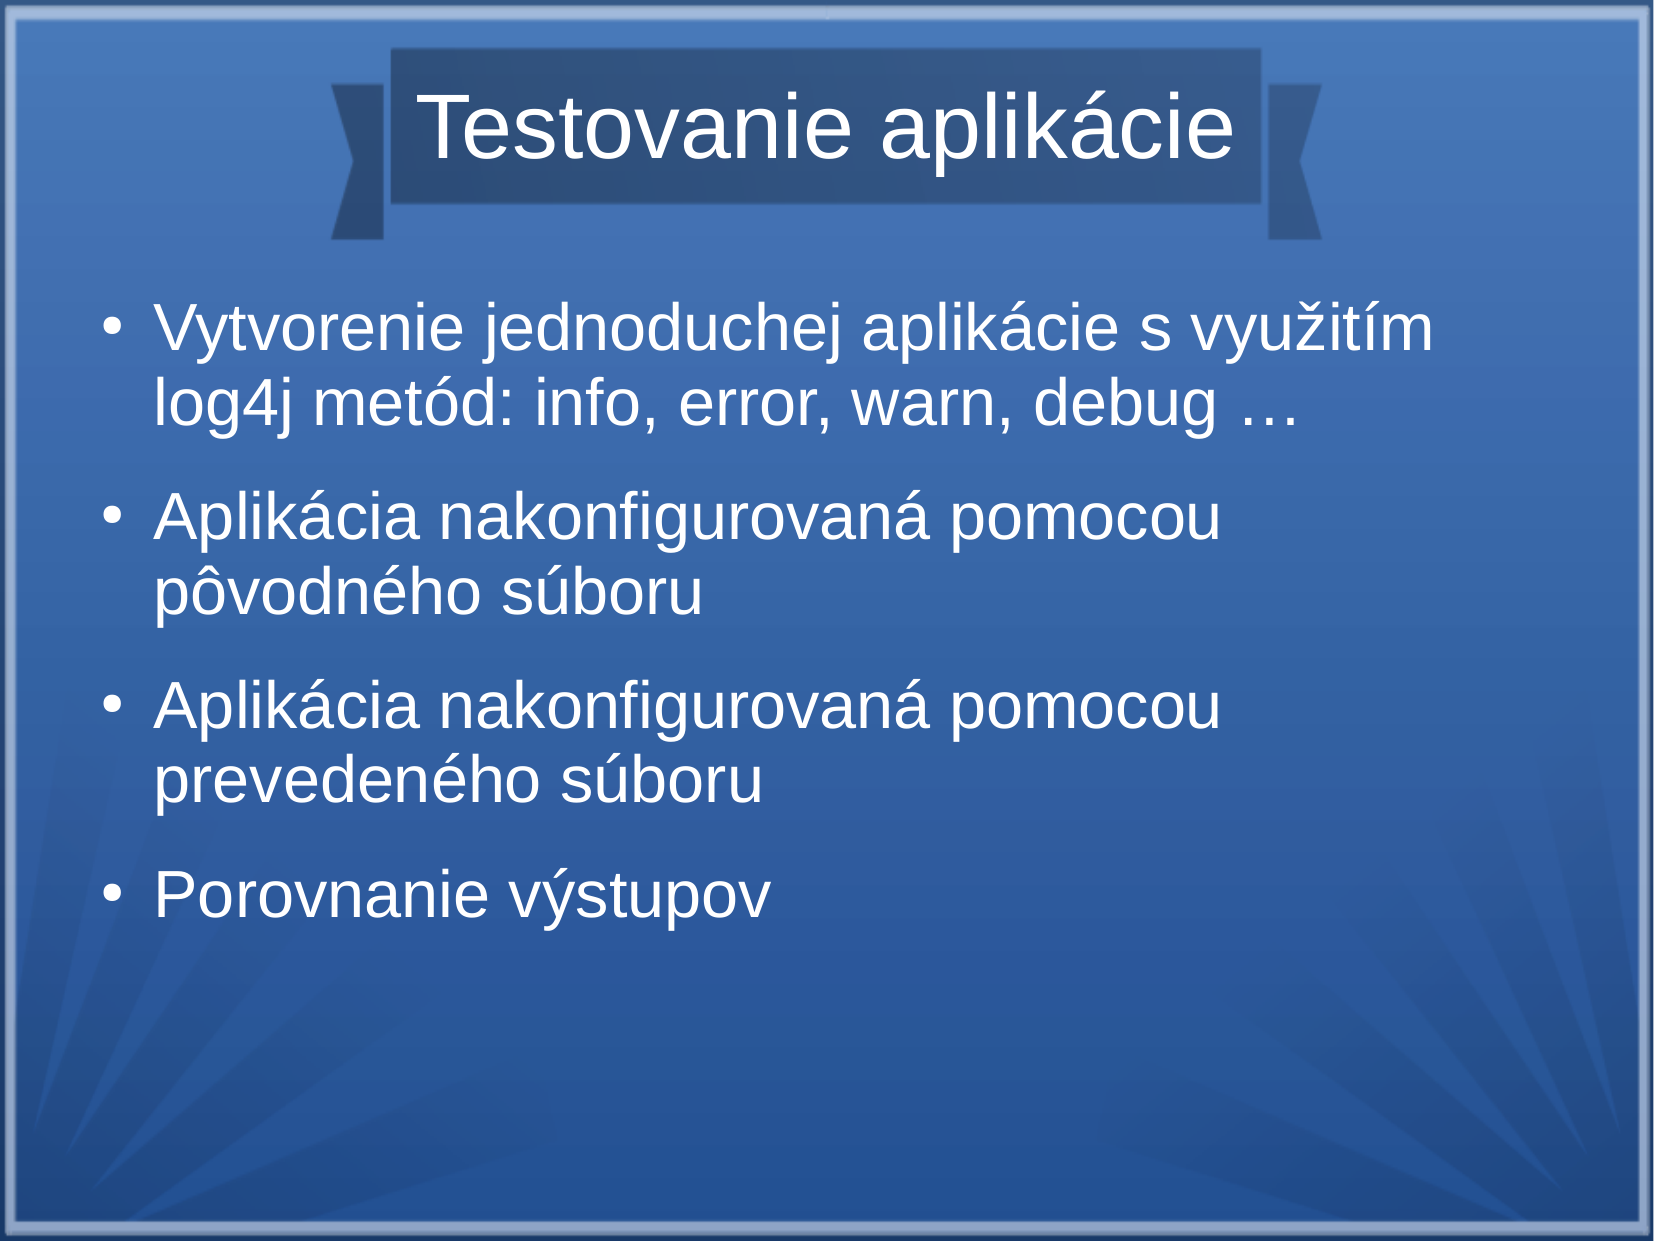

# Testovanie aplikácie
Vytvorenie jednoduchej aplikácie s využitím log4j metód: info, error, warn, debug …
Aplikácia nakonfigurovaná pomocou pôvodného súboru
Aplikácia nakonfigurovaná pomocou prevedeného súboru
Porovnanie výstupov